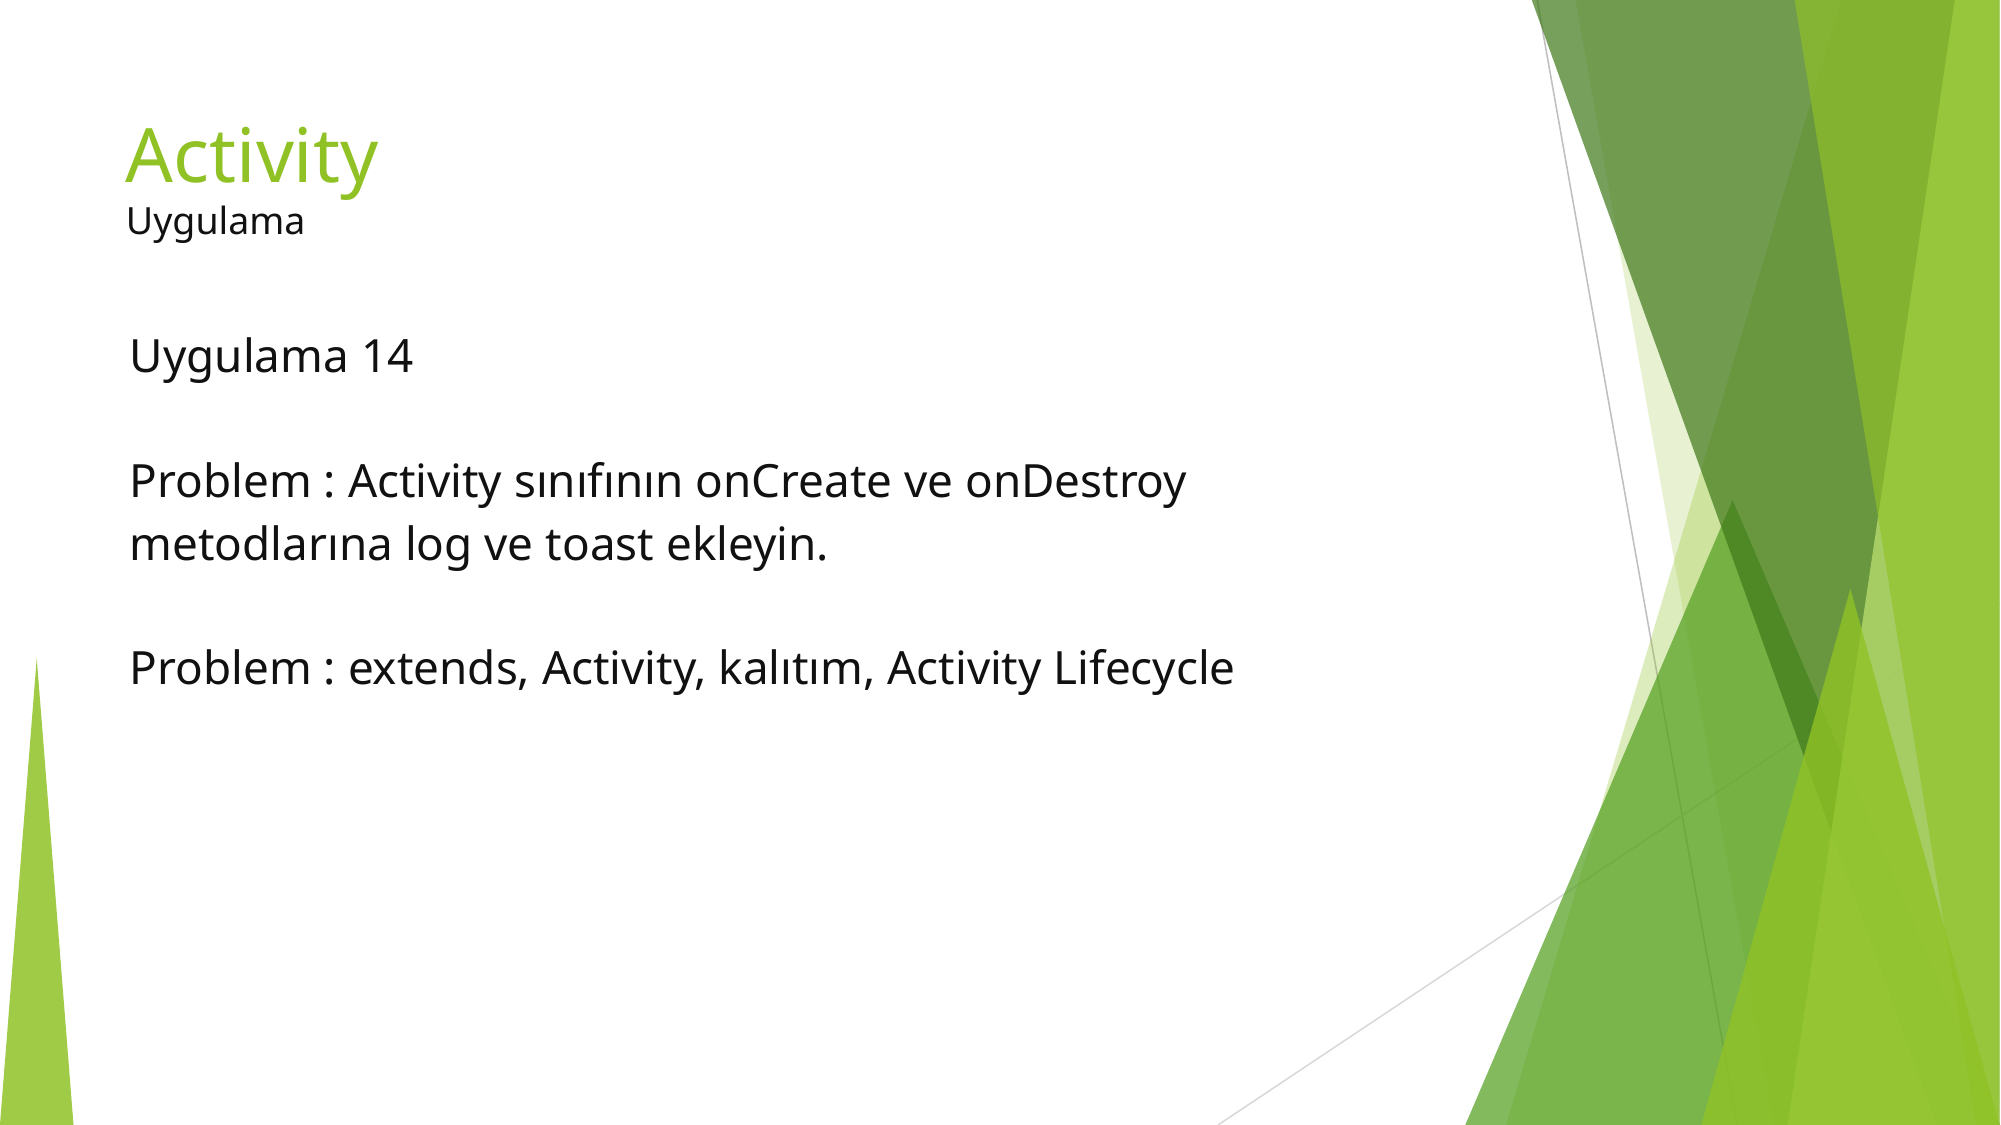

# Activity Uygulama
Uygulama 14
Problem : Activity sınıfının onCreate ve onDestroy metodlarına log ve toast ekleyin.
Problem : extends, Activity, kalıtım, Activity Lifecycle